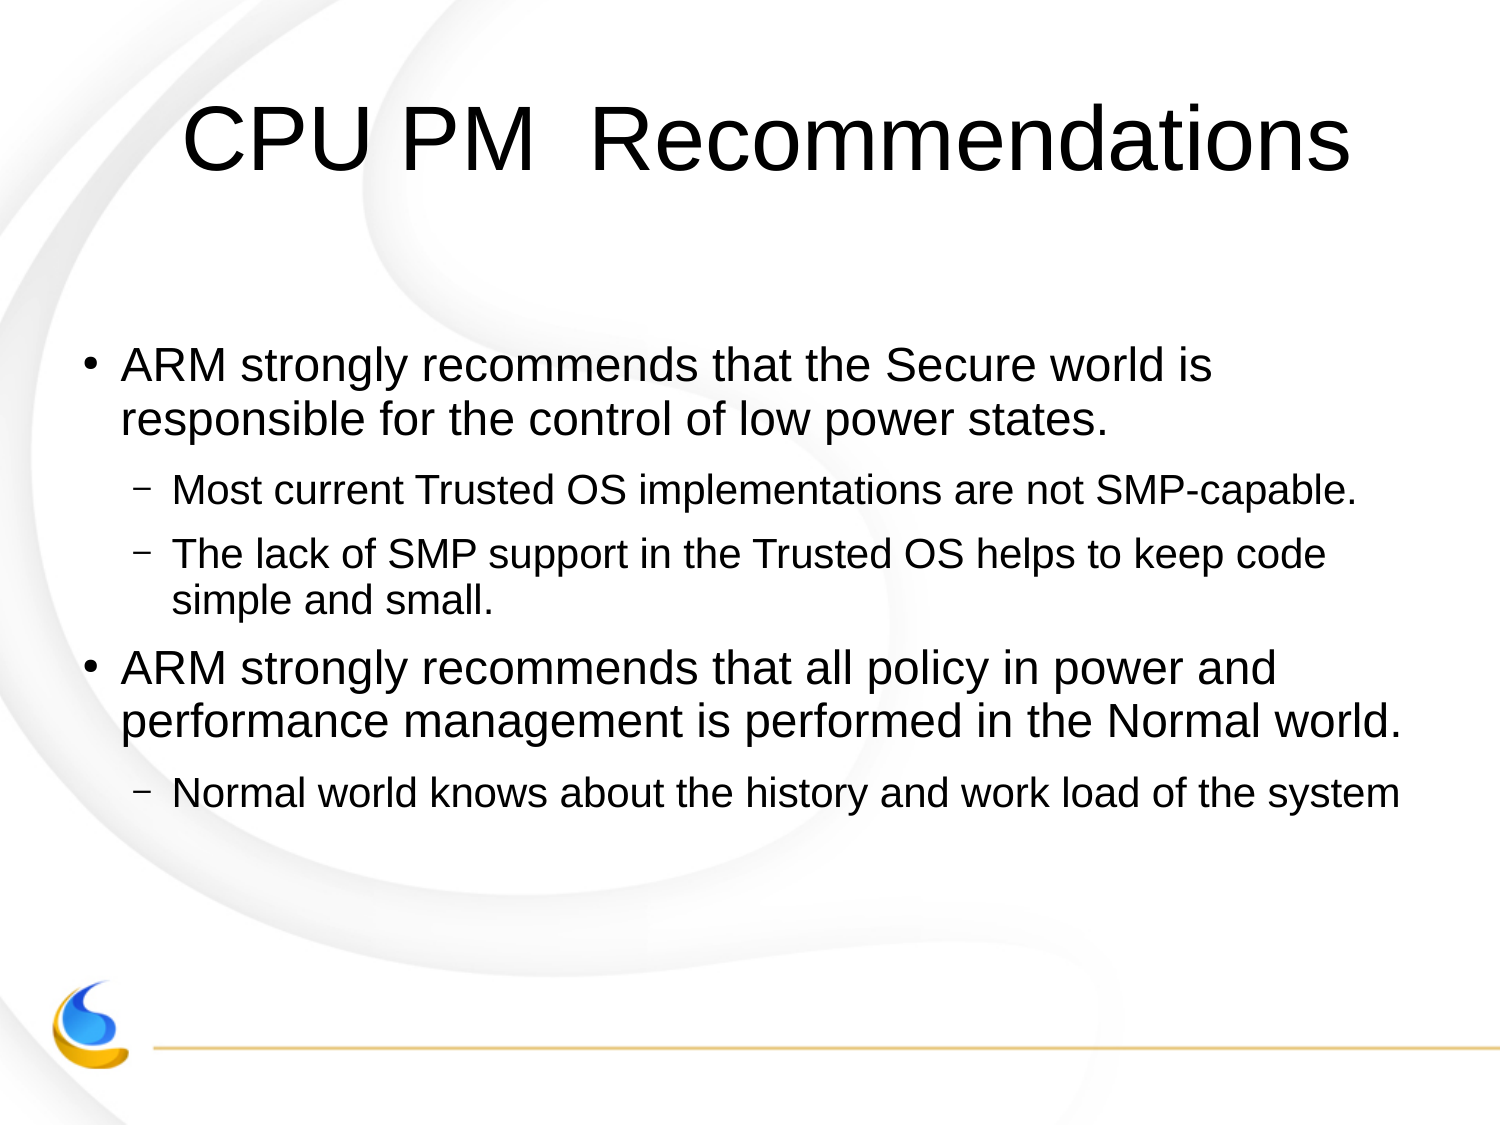

# CPU PM Recommendations
ARM strongly recommends that the Secure world is responsible for the control of low power states.
Most current Trusted OS implementations are not SMP-capable.
The lack of SMP support in the Trusted OS helps to keep code simple and small.
ARM strongly recommends that all policy in power and performance management is performed in the Normal world.
Normal world knows about the history and work load of the system